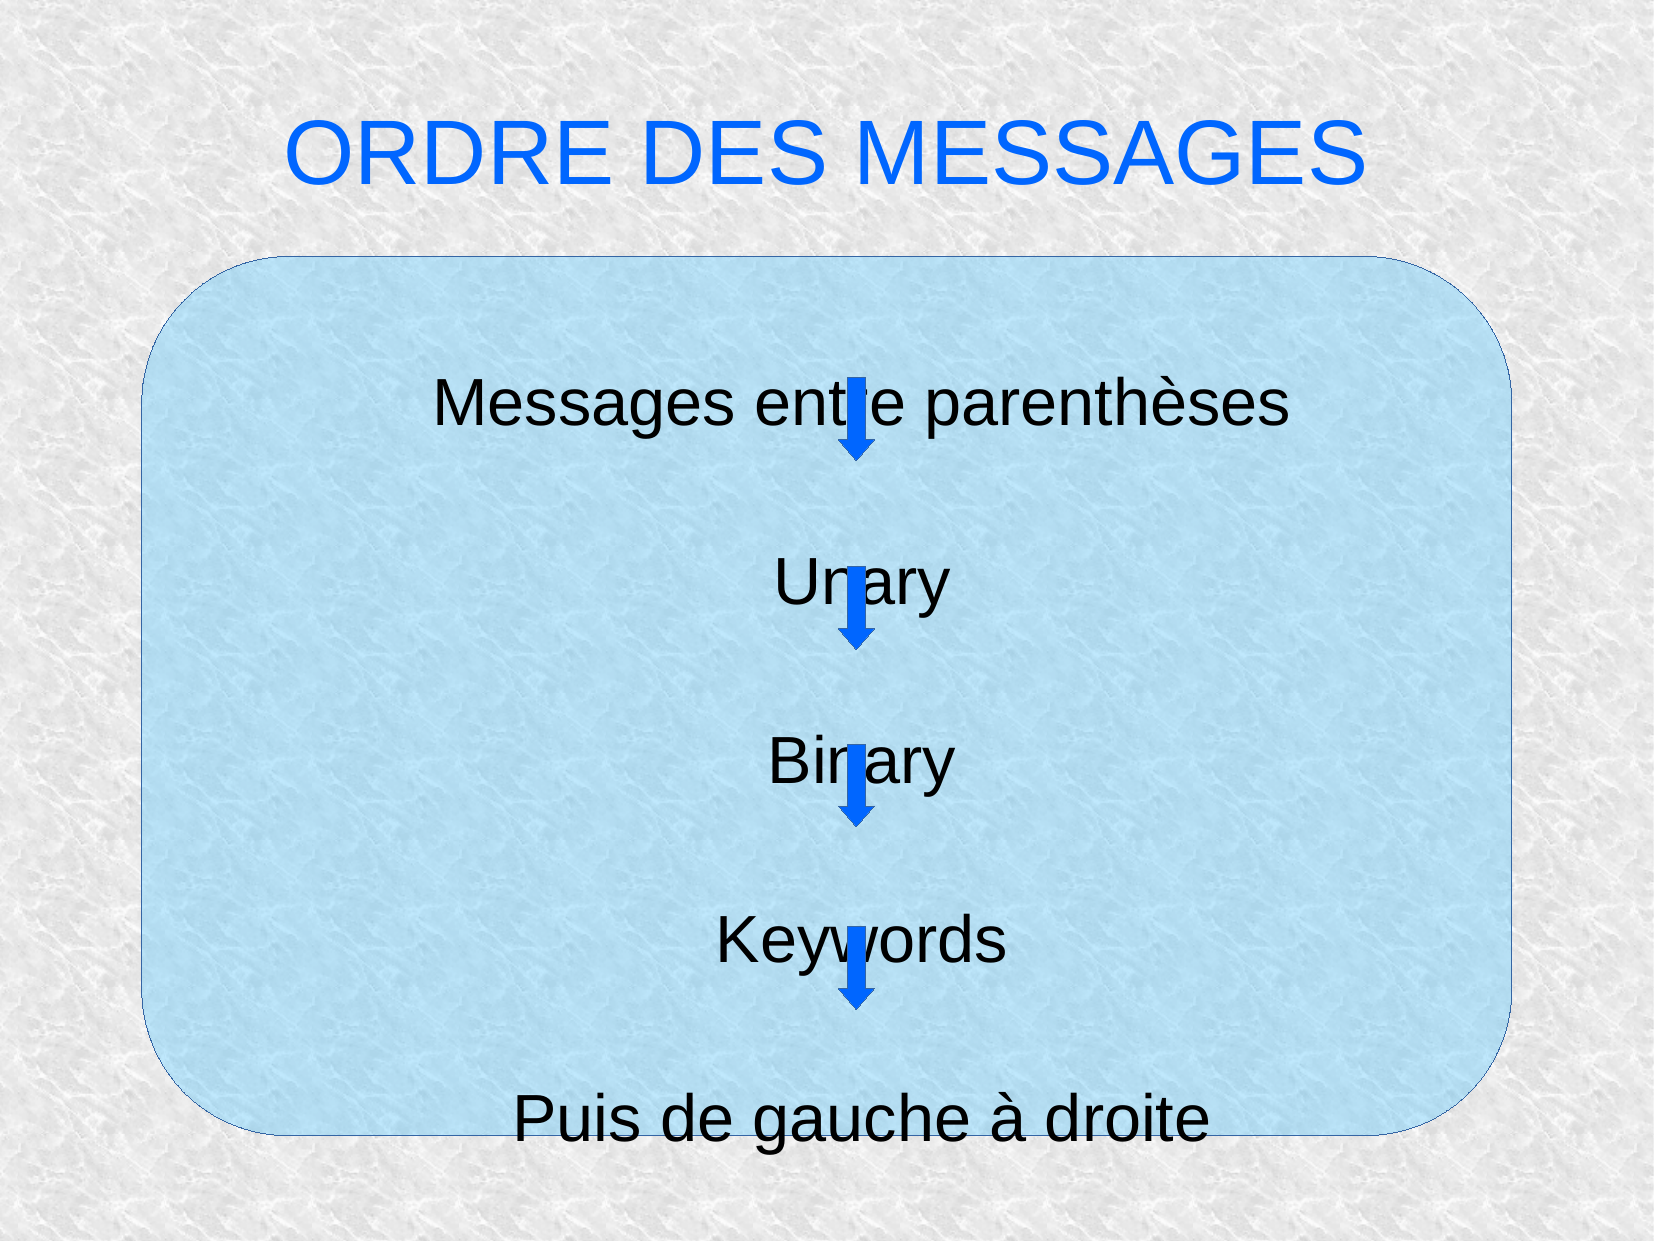

# ORDRE DES MESSAGES
Messages entre parenthèses
Unary
Binary
Keywords
Puis de gauche à droite